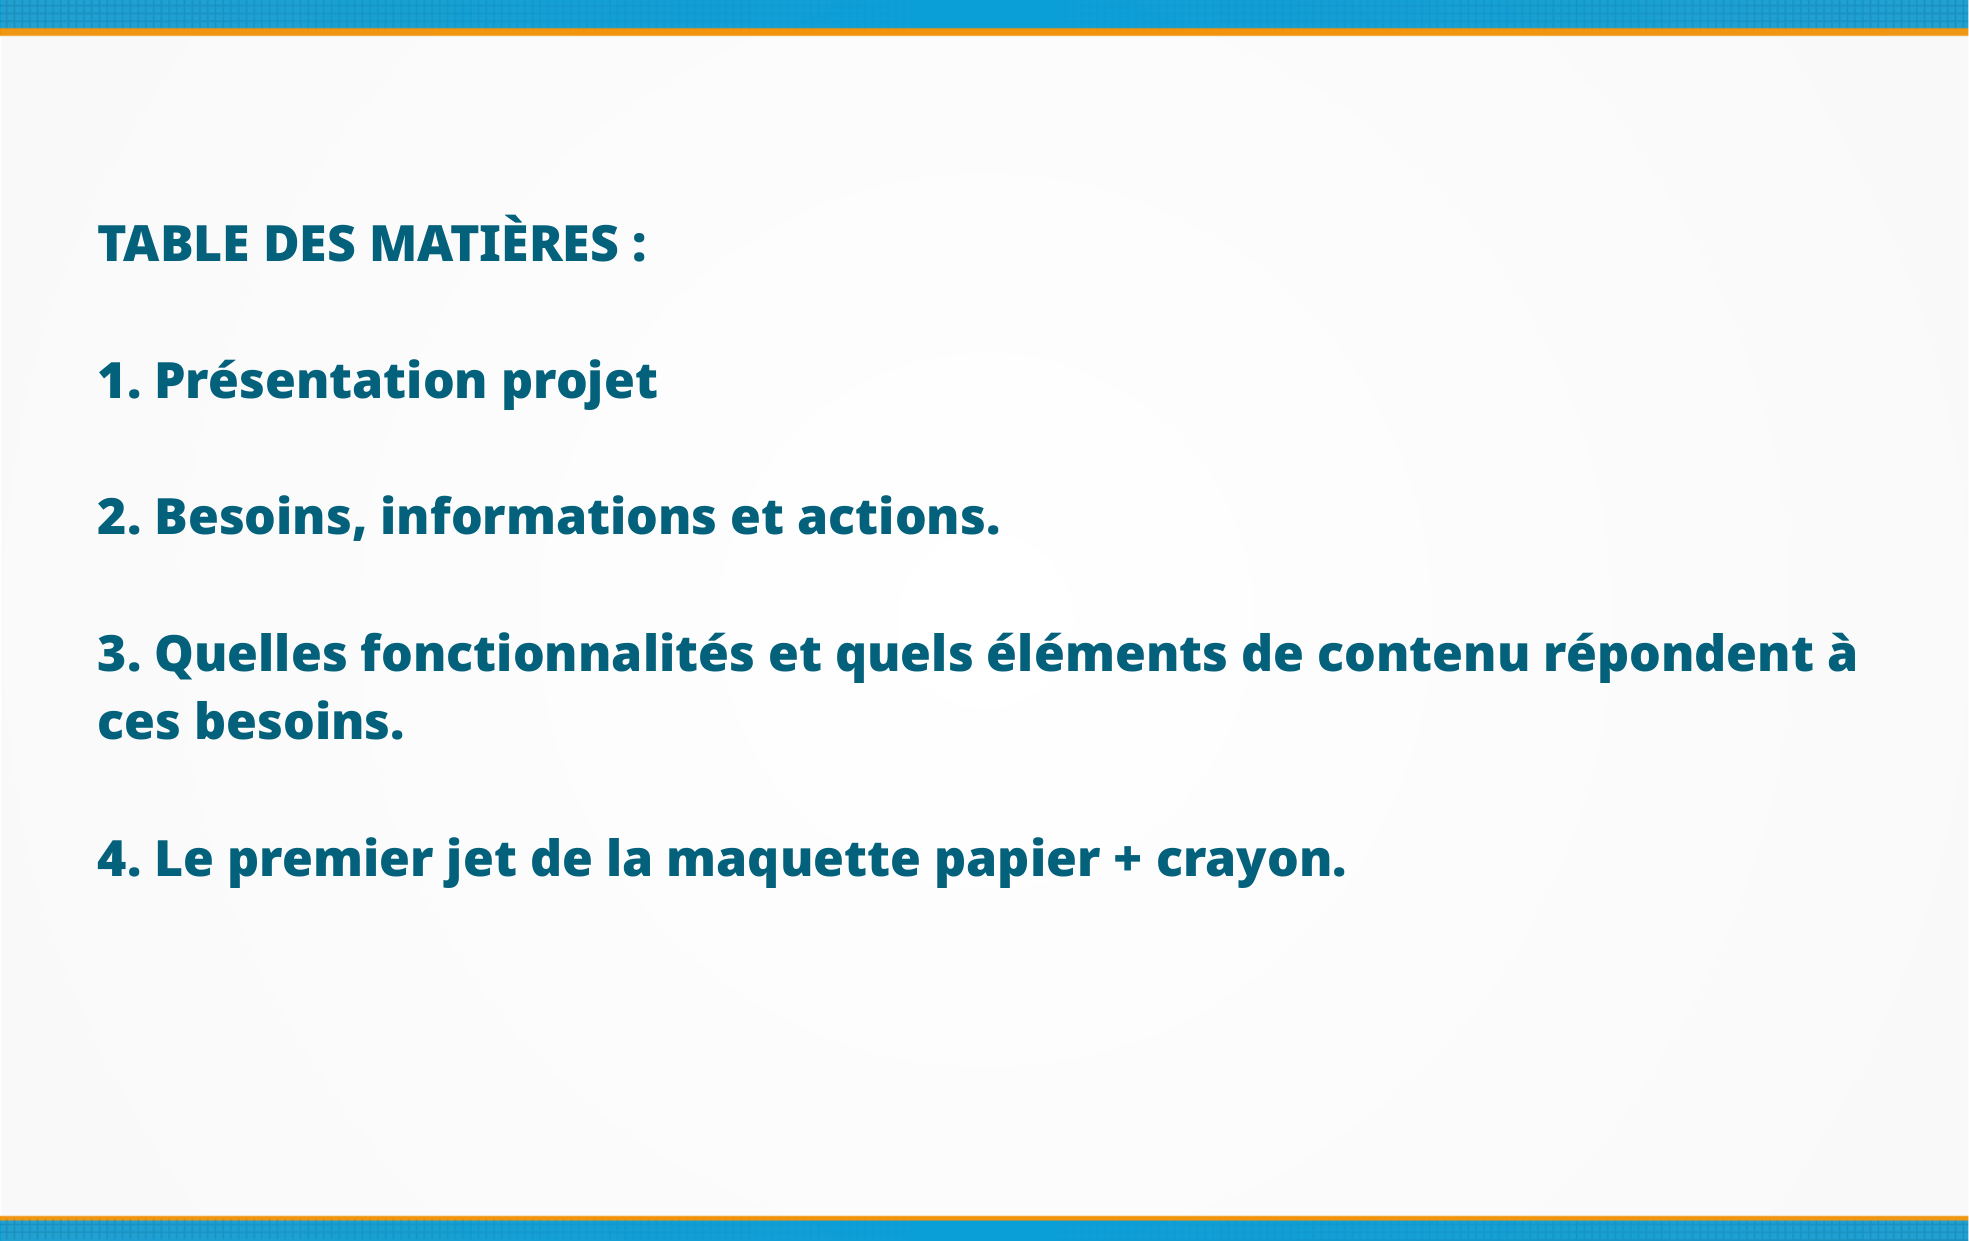

# TABLE DES MATIÈRES :
1. Présentation projet
2. Besoins, informations et actions.
3. Quelles fonctionnalités et quels éléments de contenu répondent à ces besoins.
4. Le premier jet de la maquette papier + crayon.